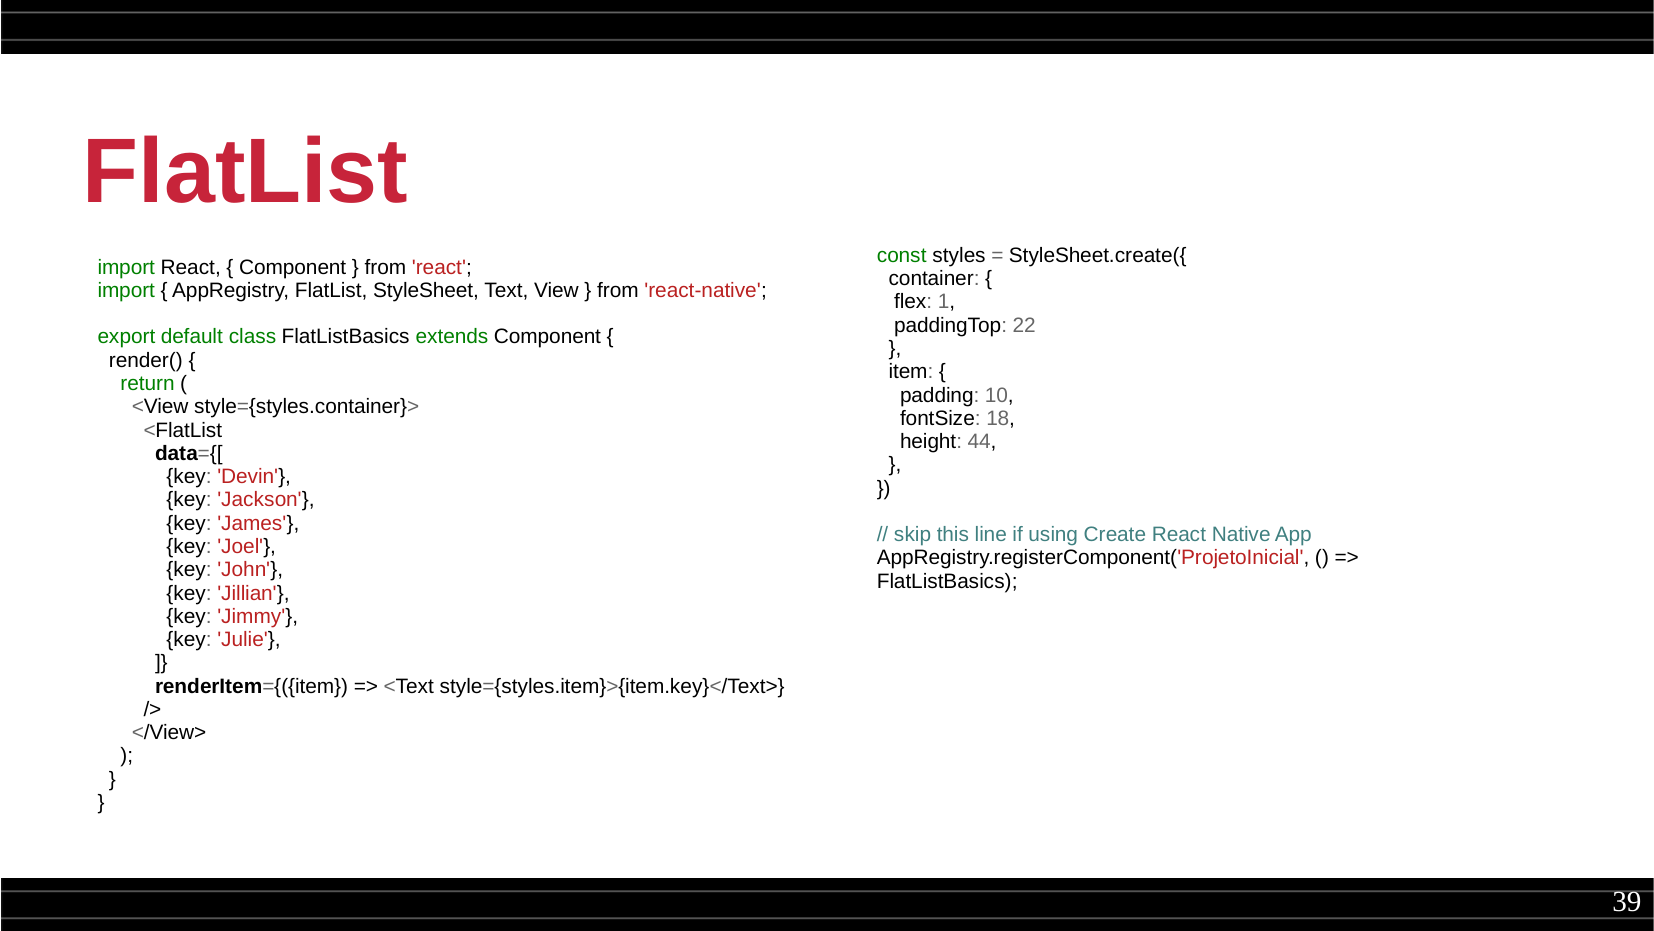

# FlatList
const styles = StyleSheet.create({
 container: {
 flex: 1,
 paddingTop: 22
 },
 item: {
 padding: 10,
 fontSize: 18,
 height: 44,
 },
})
// skip this line if using Create React Native App
AppRegistry.registerComponent('ProjetoInicial', () => FlatListBasics);
import React, { Component } from 'react';
import { AppRegistry, FlatList, StyleSheet, Text, View } from 'react-native';
export default class FlatListBasics extends Component {
 render() {
 return (
 <View style={styles.container}>
 <FlatList
 data={[
 {key: 'Devin'},
 {key: 'Jackson'},
 {key: 'James'},
 {key: 'Joel'},
 {key: 'John'},
 {key: 'Jillian'},
 {key: 'Jimmy'},
 {key: 'Julie'},
 ]}
 renderItem={({item}) => <Text style={styles.item}>{item.key}</Text>}
 />
 </View>
 );
 }
}